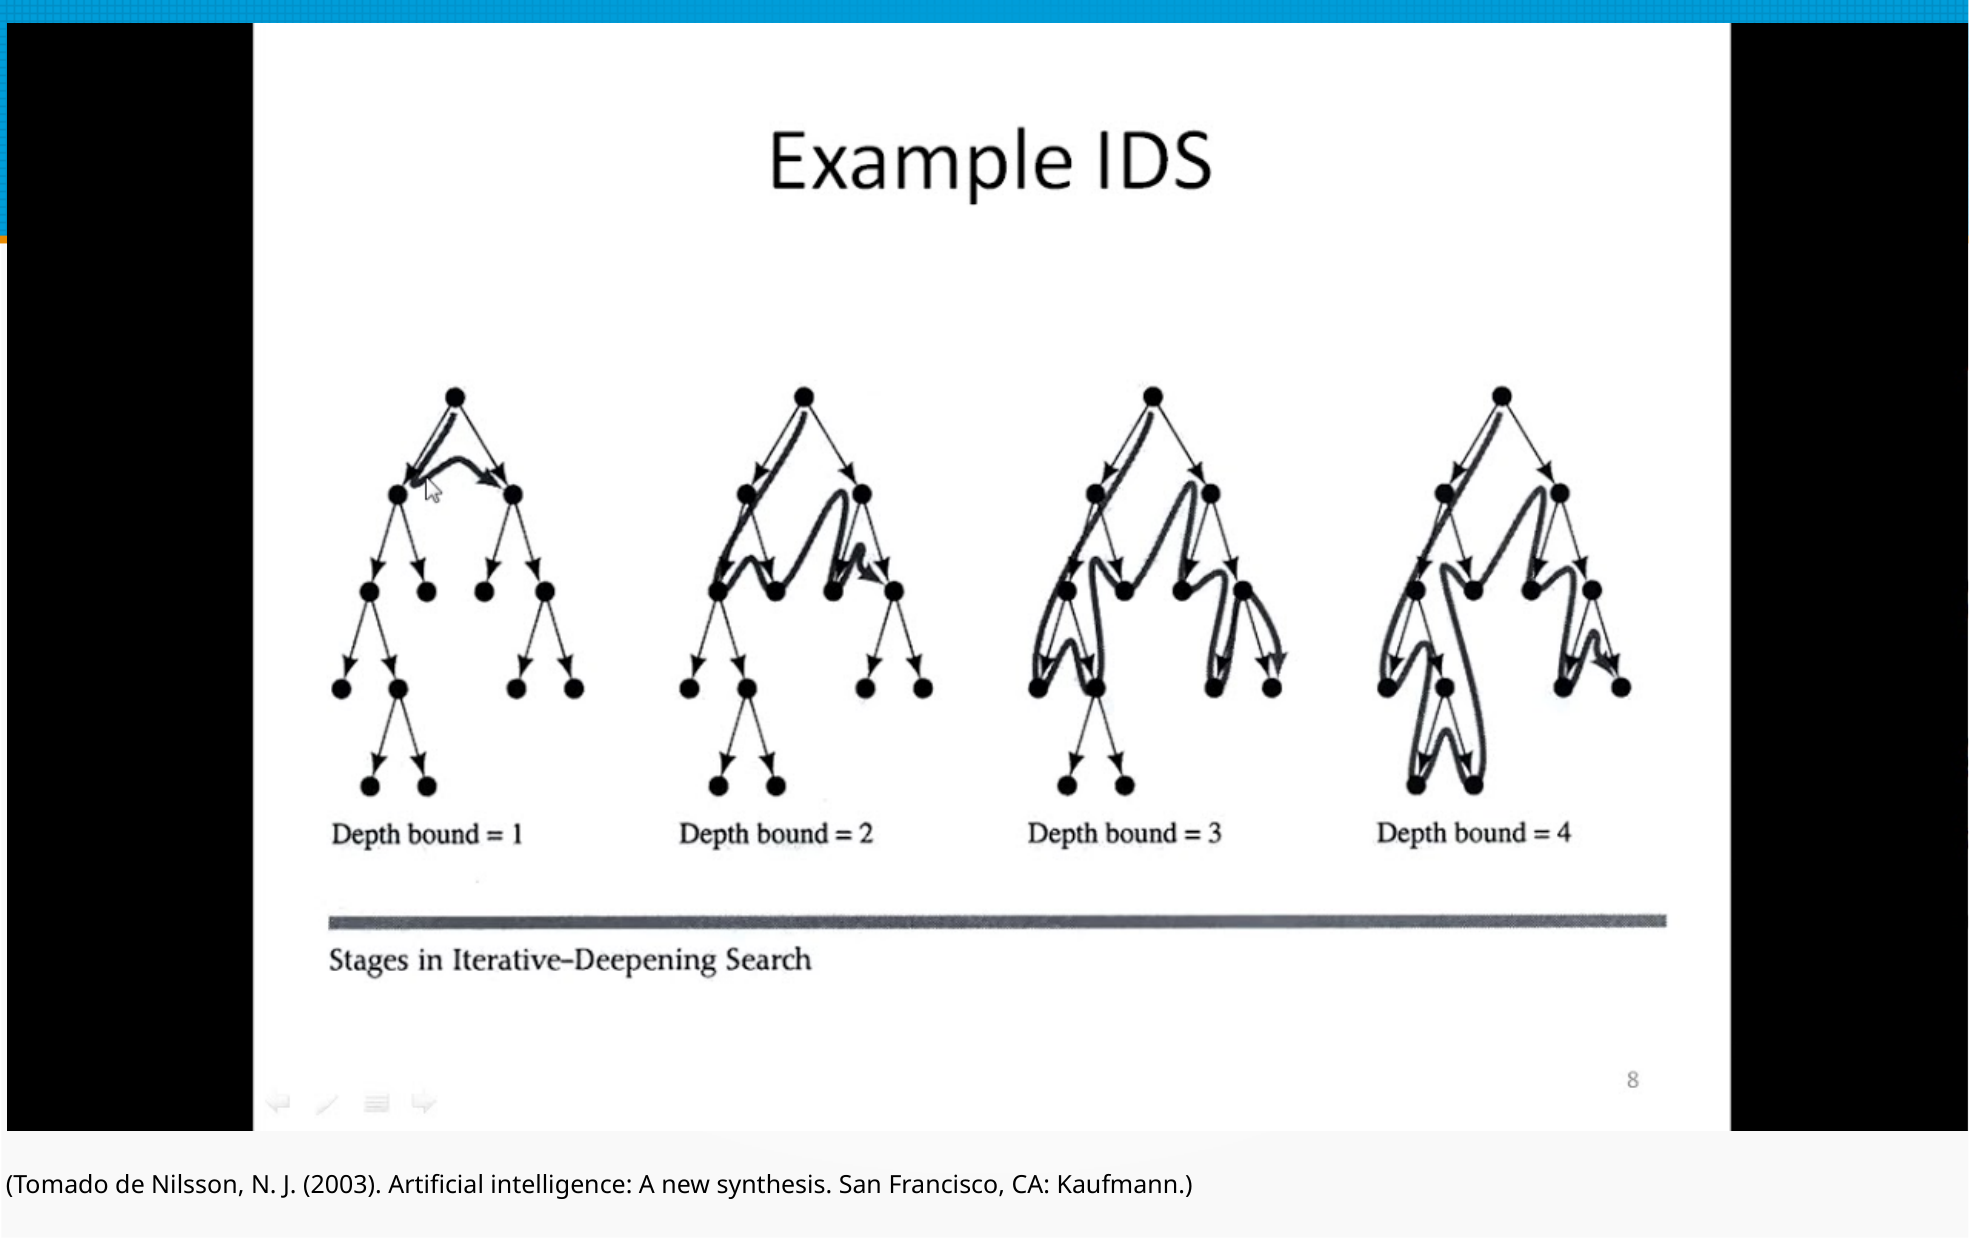

#
(Tomado de Nilsson, N. J. (2003). Artificial intelligence: A new synthesis. San Francisco, CA: Kaufmann.)